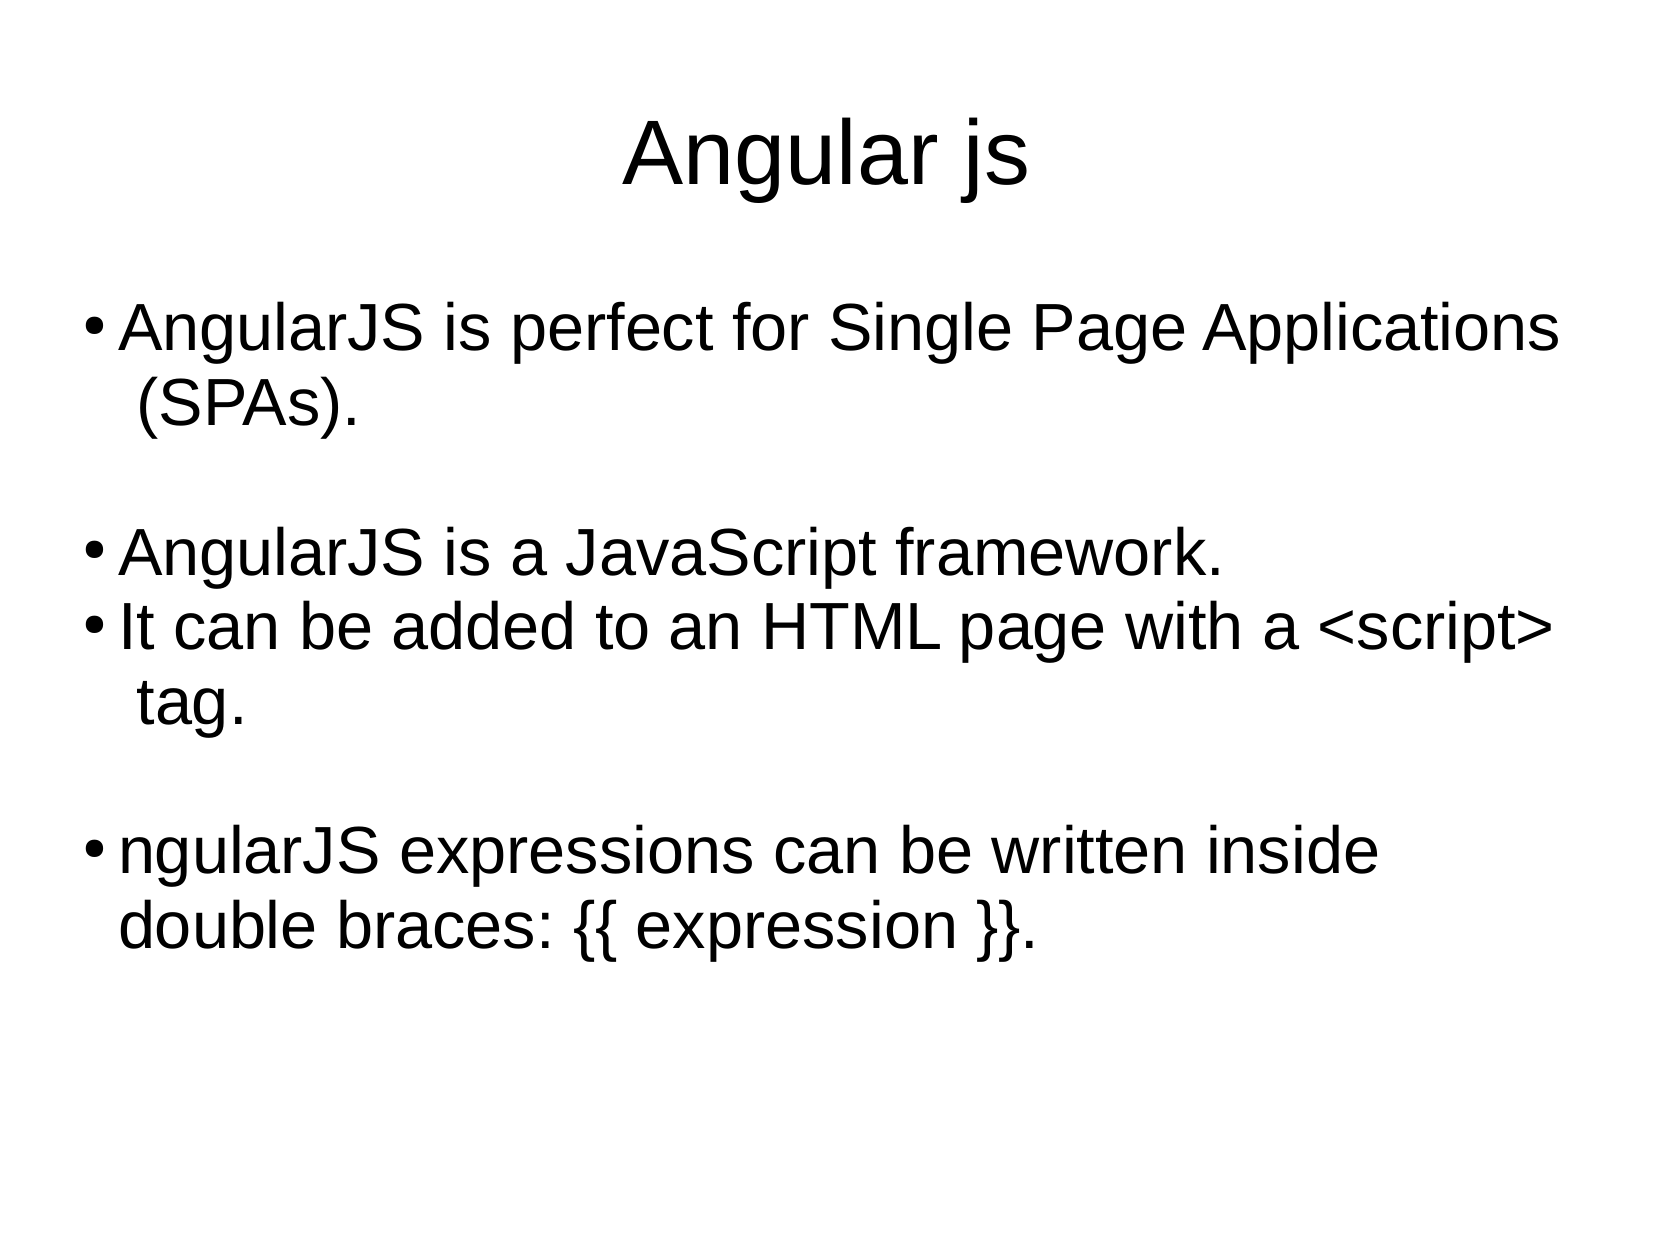

# Angular js
AngularJS is perfect for Single Page Applications
 (SPAs).
AngularJS is a JavaScript framework.
It can be added to an HTML page with a <script>
 tag.
ngularJS expressions can be written inside double braces: {{ expression }}.